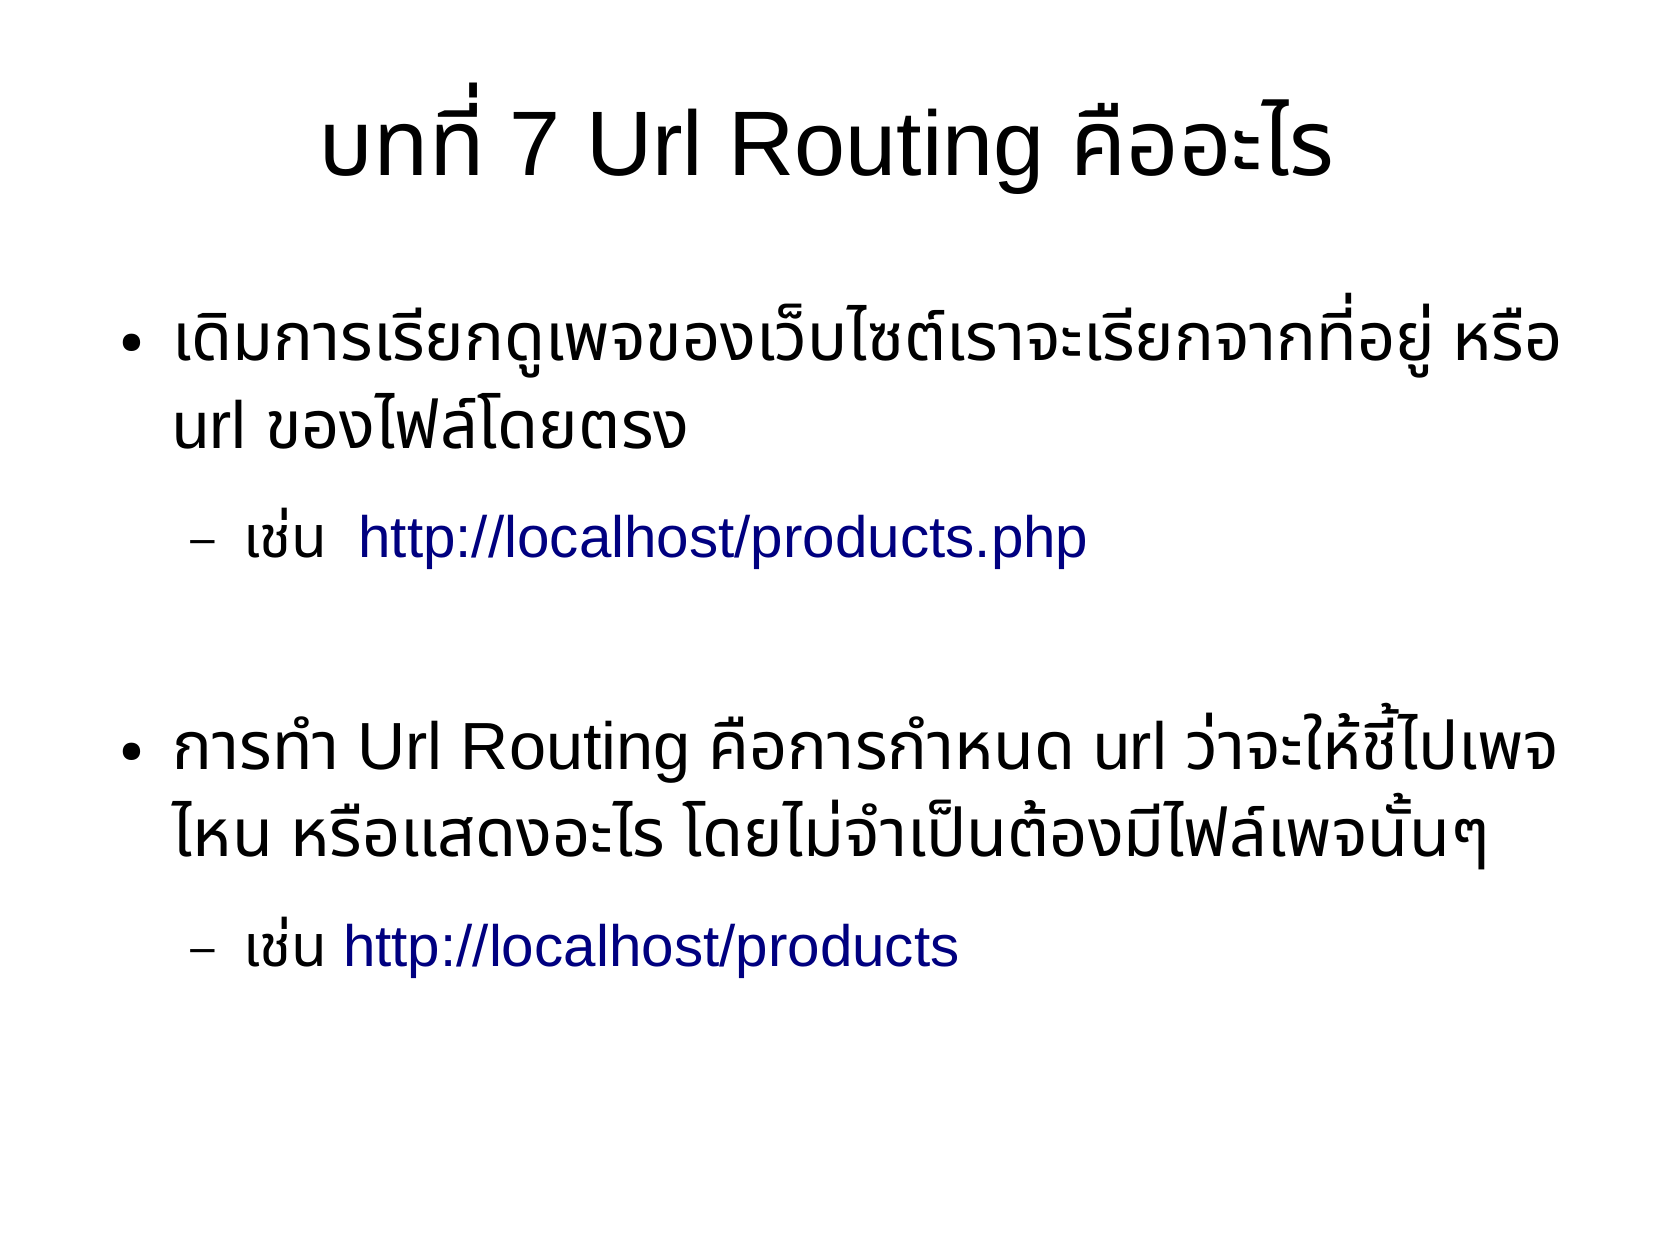

# บทที่ 7 Url Routing คืออะไร
เดิมการเรียกดูเพจของเว็บไซต์เราจะเรียกจากที่อยู่ หรือ url ของไฟล์โดยตรง
เช่น http://localhost/products.php
การทำ Url Routing คือการกำหนด url ว่าจะให้ชี้ไปเพจไหน หรือแสดงอะไร โดยไม่จำเป็นต้องมีไฟล์เพจนั้นๆ
เช่น http://localhost/products